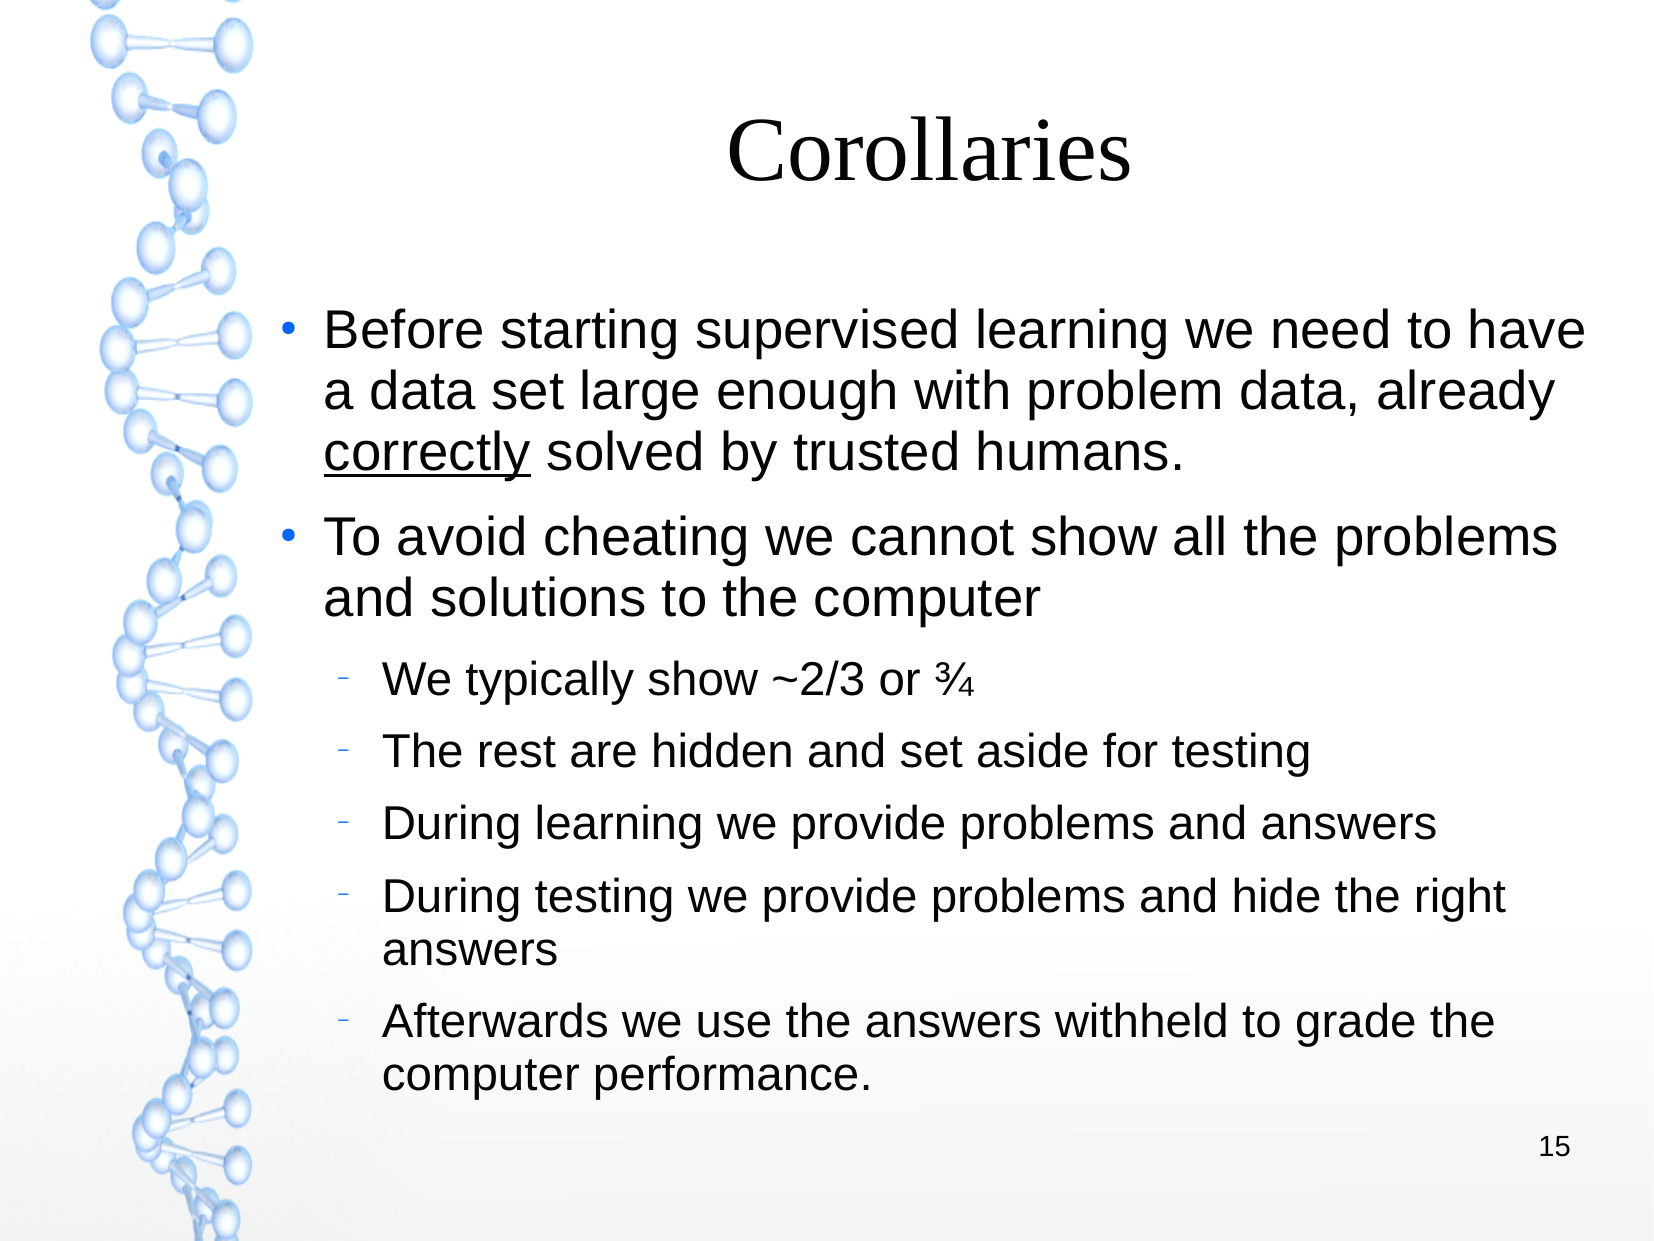

# Corollaries
Before starting supervised learning we need to have a data set large enough with problem data, already correctly solved by trusted humans.
To avoid cheating we cannot show all the problems and solutions to the computer
We typically show ~2/3 or ¾
The rest are hidden and set aside for testing
During learning we provide problems and answers
During testing we provide problems and hide the right answers
Afterwards we use the answers withheld to grade the computer performance.
15